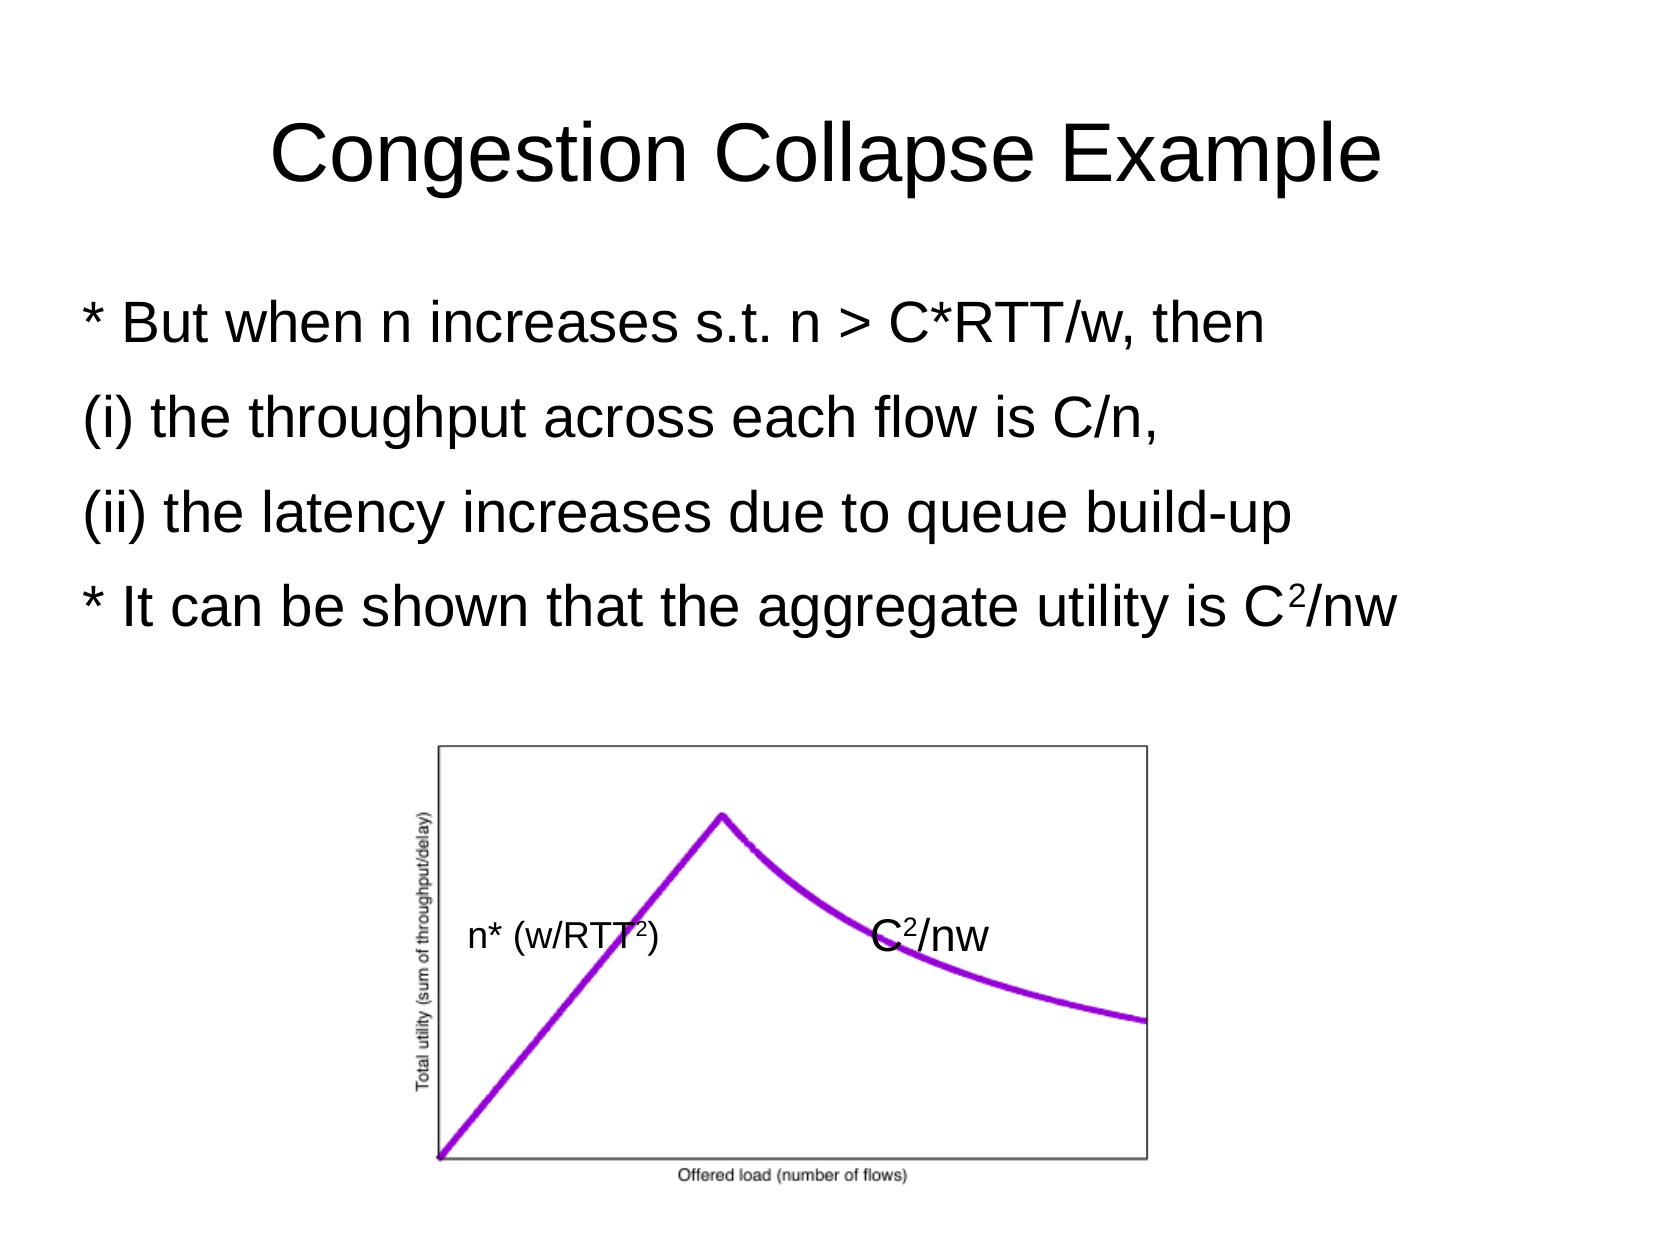

# Congestion Collapse Example
* But when n increases s.t. n > C*RTT/w, then
(i) the throughput across each flow is C/n,
(ii) the latency increases due to queue build-up
* It can be shown that the aggregate utility is C2/nw
C2/nw
n* (w/RTT2)